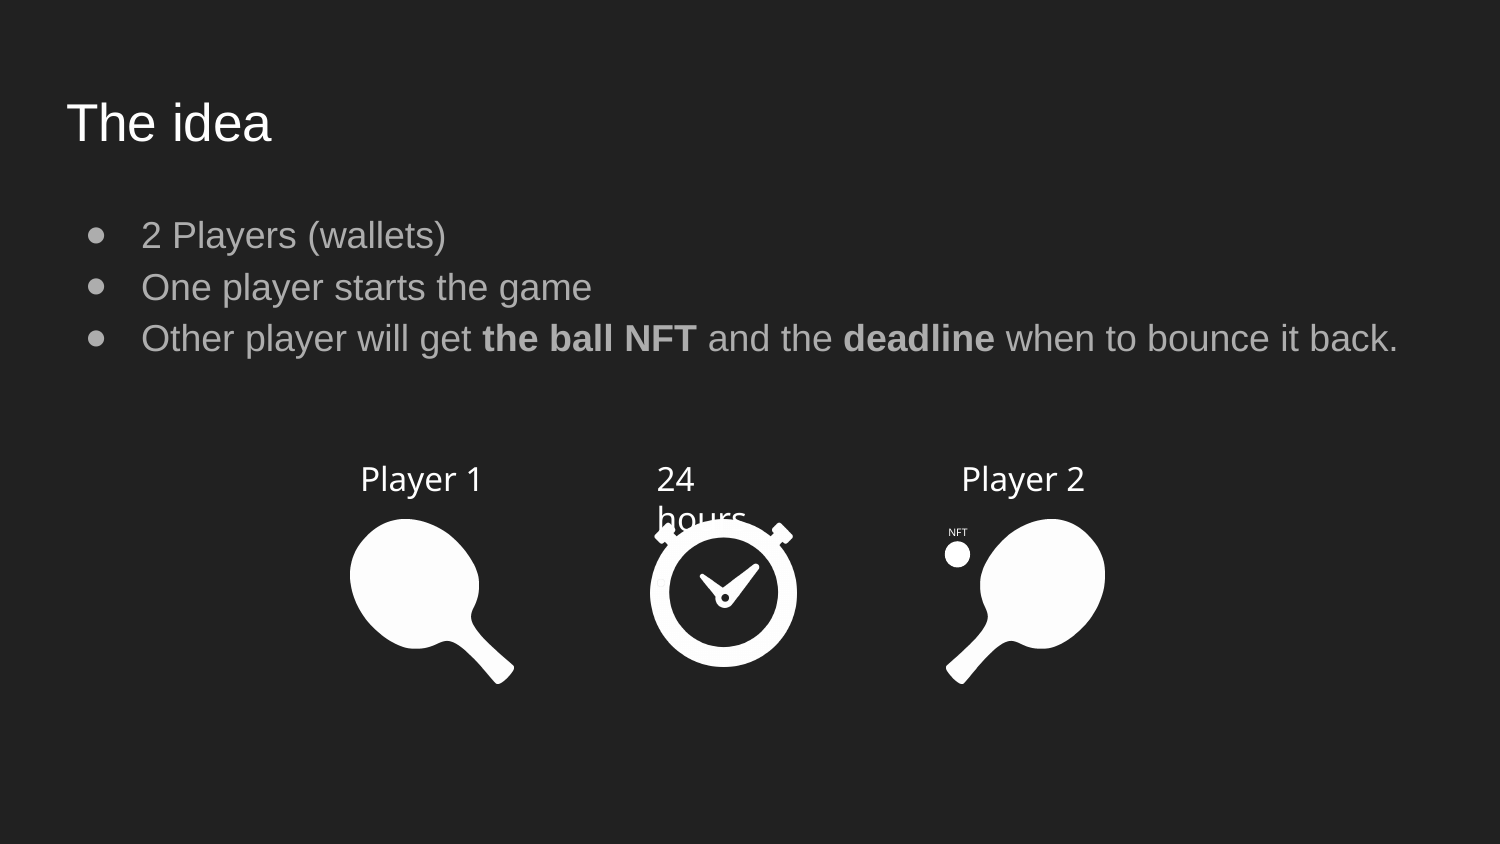

# The idea
2 Players (wallets)
One player starts the game
Other player will get the ball NFT and the deadline when to bounce it back.
Player 1
24 hours
Player 2
NFT